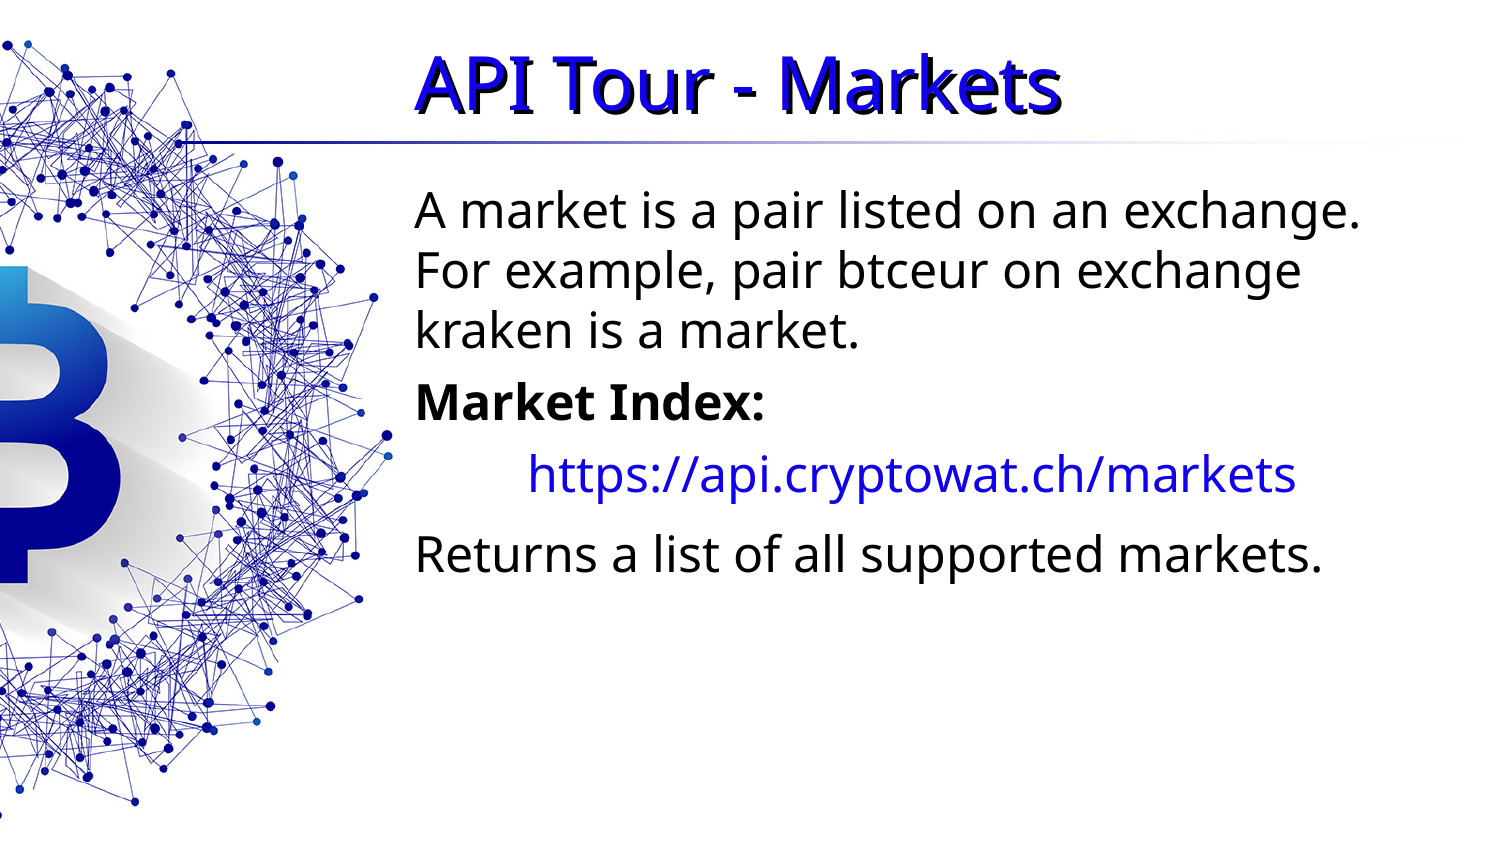

# API Tour - Markets
A market is a pair listed on an exchange. For example, pair btceur on exchange kraken is a market.
Market Index:
https://api.cryptowat.ch/markets
Returns a list of all supported markets.